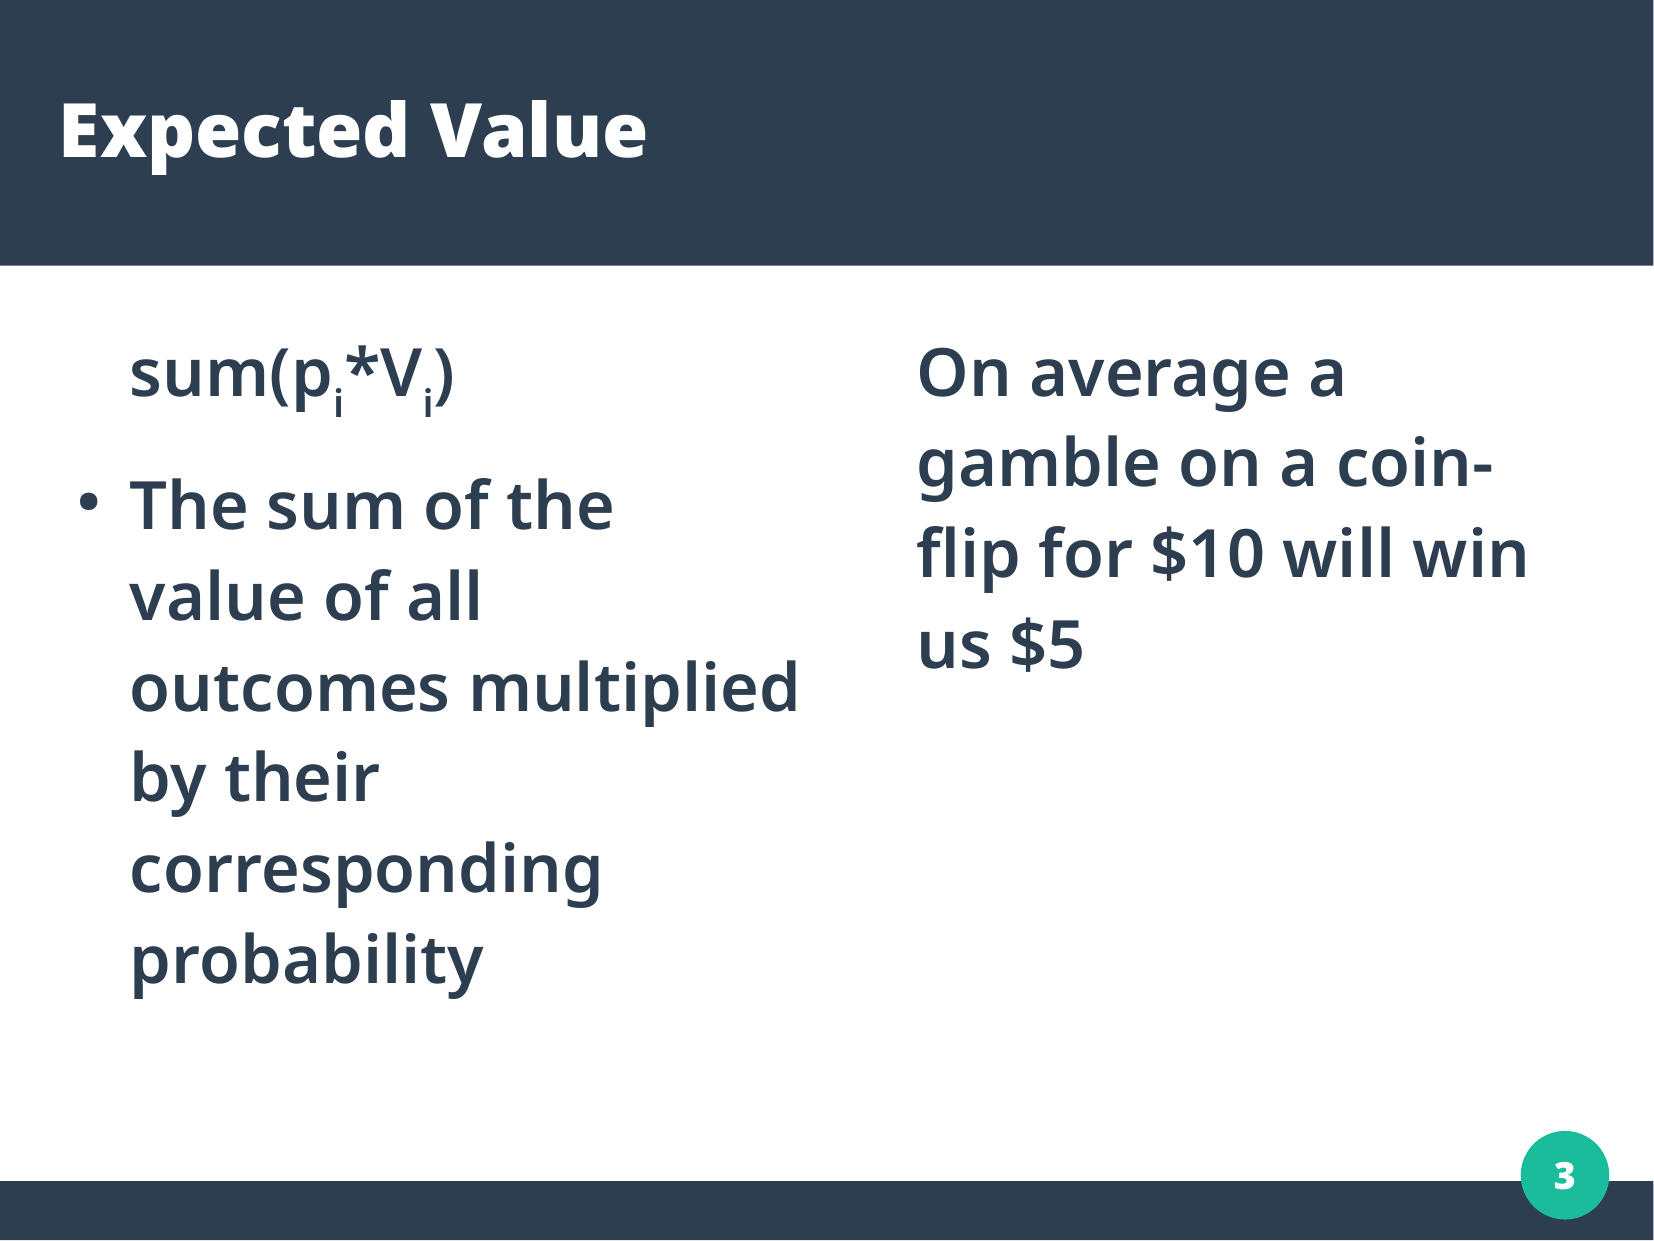

# Expected Value
sum(pi*Vi)
The sum of the value of all outcomes multiplied by their corresponding probability
On average a gamble on a coin-flip for $10 will win us $5
3